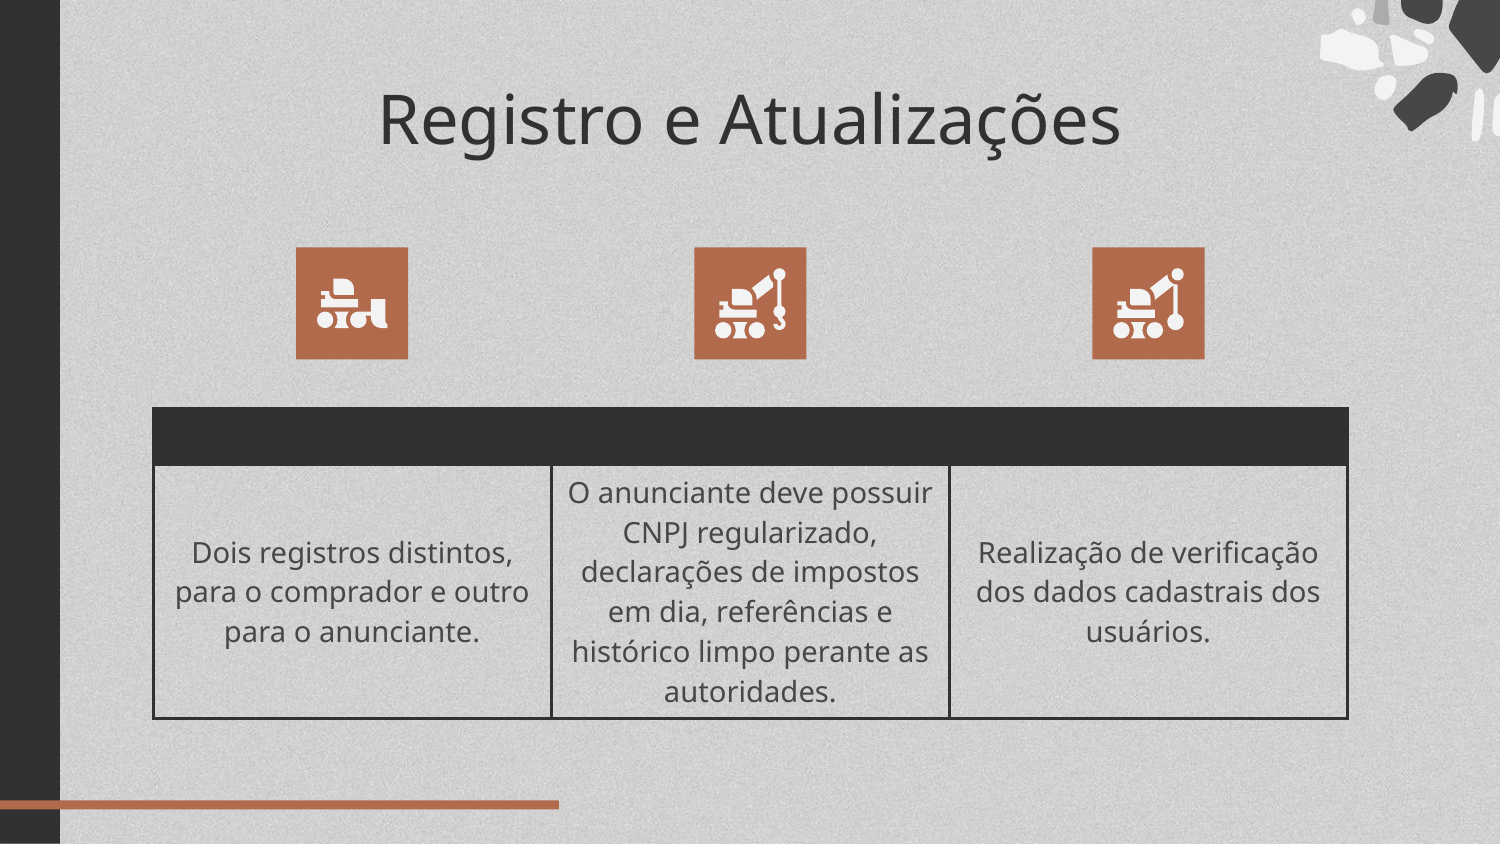

# Registro e Atualizações
| | | |
| --- | --- | --- |
| Dois registros distintos, para o comprador e outro para o anunciante. | O anunciante deve possuir CNPJ regularizado, declarações de impostos em dia, referências e histórico limpo perante as autoridades. | Realização de verificação dos dados cadastrais dos usuários. |